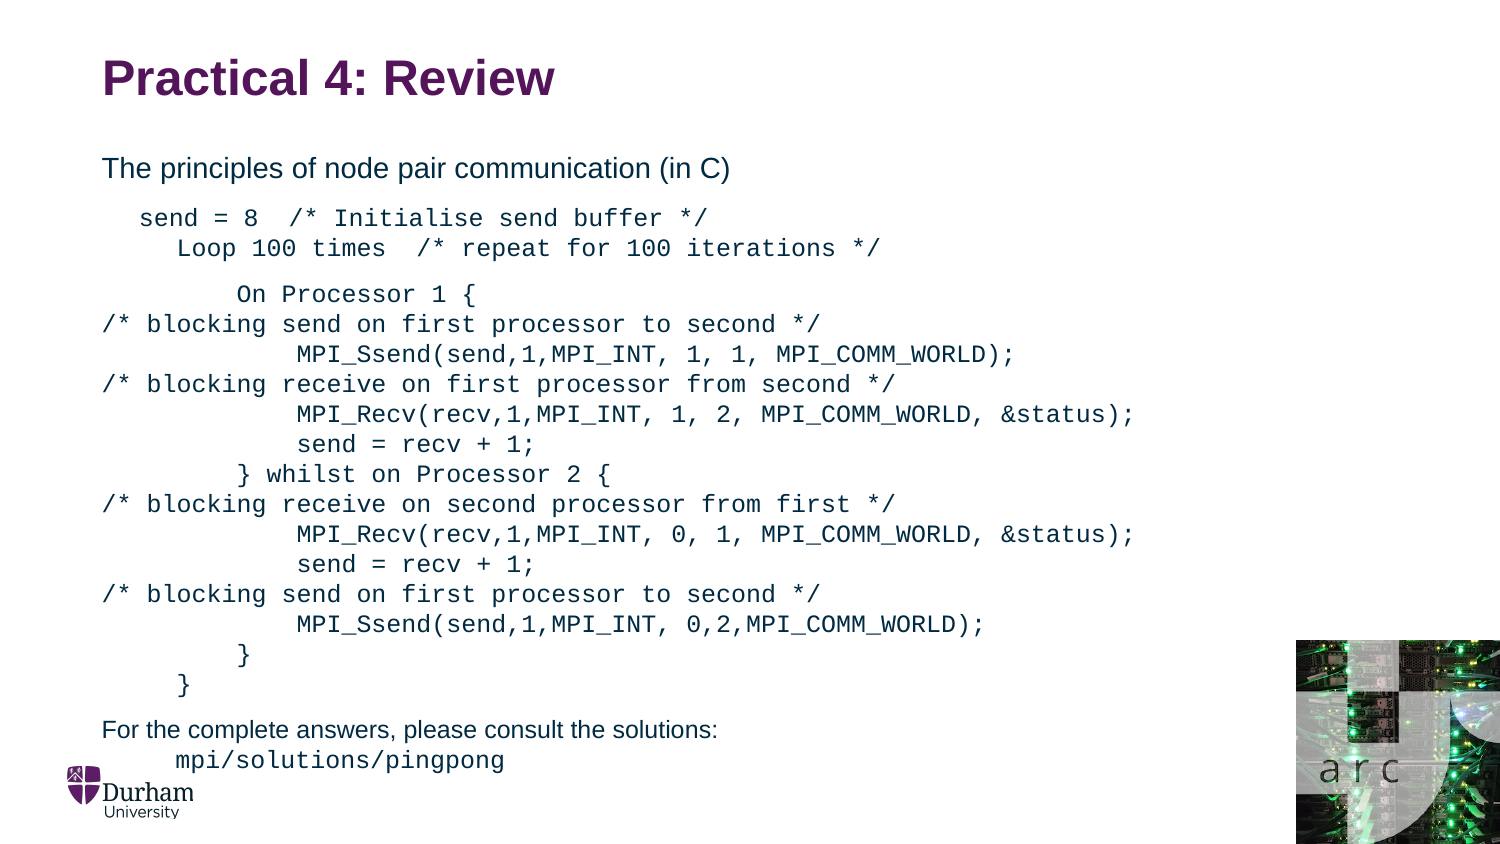

# Practical 4: Review
The principles of node pair communication (in C)
 send = 8 /* Initialise send buffer */
 Loop 100 times /* repeat for 100 iterations */
 On Processor 1 {
/* blocking send on first processor to second */
 MPI_Ssend(send,1,MPI_INT, 1, 1, MPI_COMM_WORLD);
/* blocking receive on first processor from second */
 MPI_Recv(recv,1,MPI_INT, 1, 2, MPI_COMM_WORLD, &status);
 send = recv + 1;
 } whilst on Processor 2 {
/* blocking receive on second processor from first */
 MPI_Recv(recv,1,MPI_INT, 0, 1, MPI_COMM_WORLD, &status);
 send = recv + 1;
/* blocking send on first processor to second */
 MPI_Ssend(send,1,MPI_INT, 0,2,MPI_COMM_WORLD);
 }
 }
For the complete answers, please consult the solutions:
	mpi/solutions/pingpong